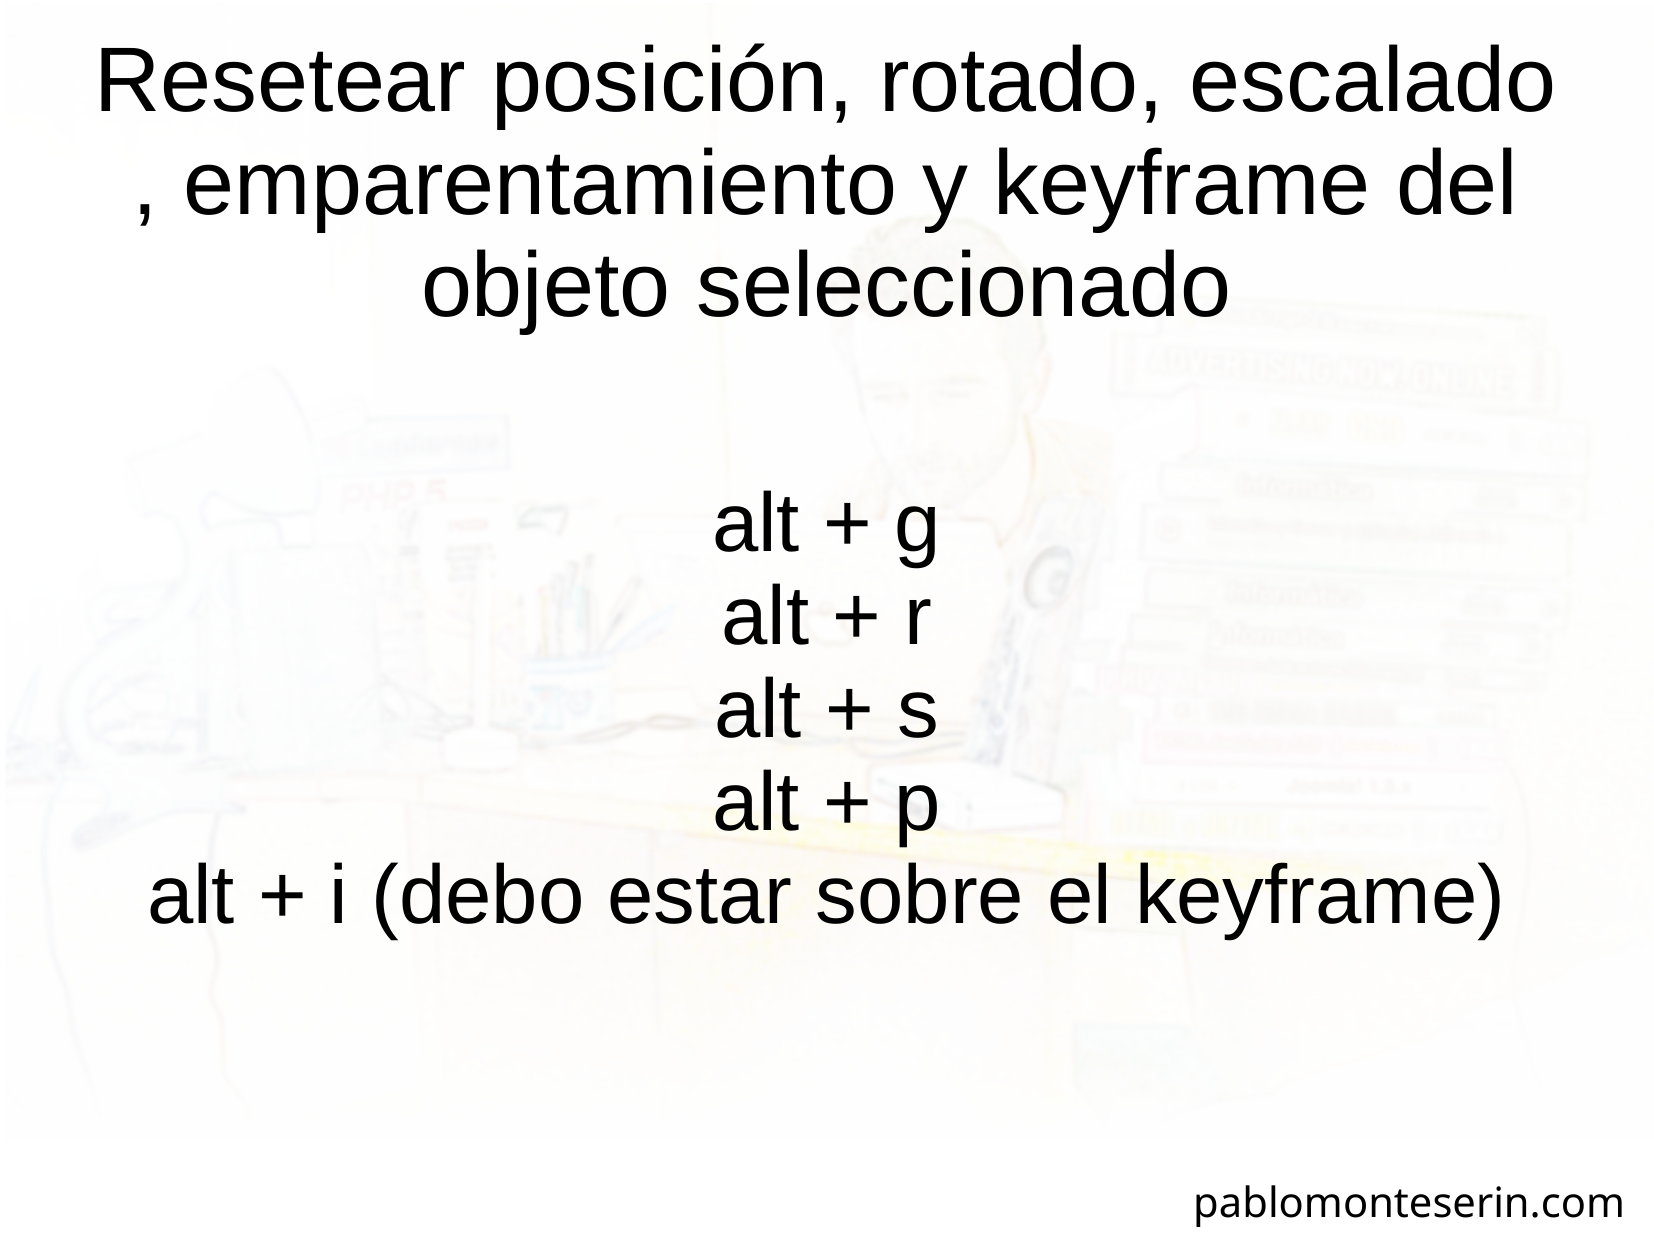

# Resetear posición, rotado, escalado , emparentamiento y keyframe del objeto seleccionado
alt + g
alt + r
alt + s
alt + p
alt + i (debo estar sobre el keyframe)